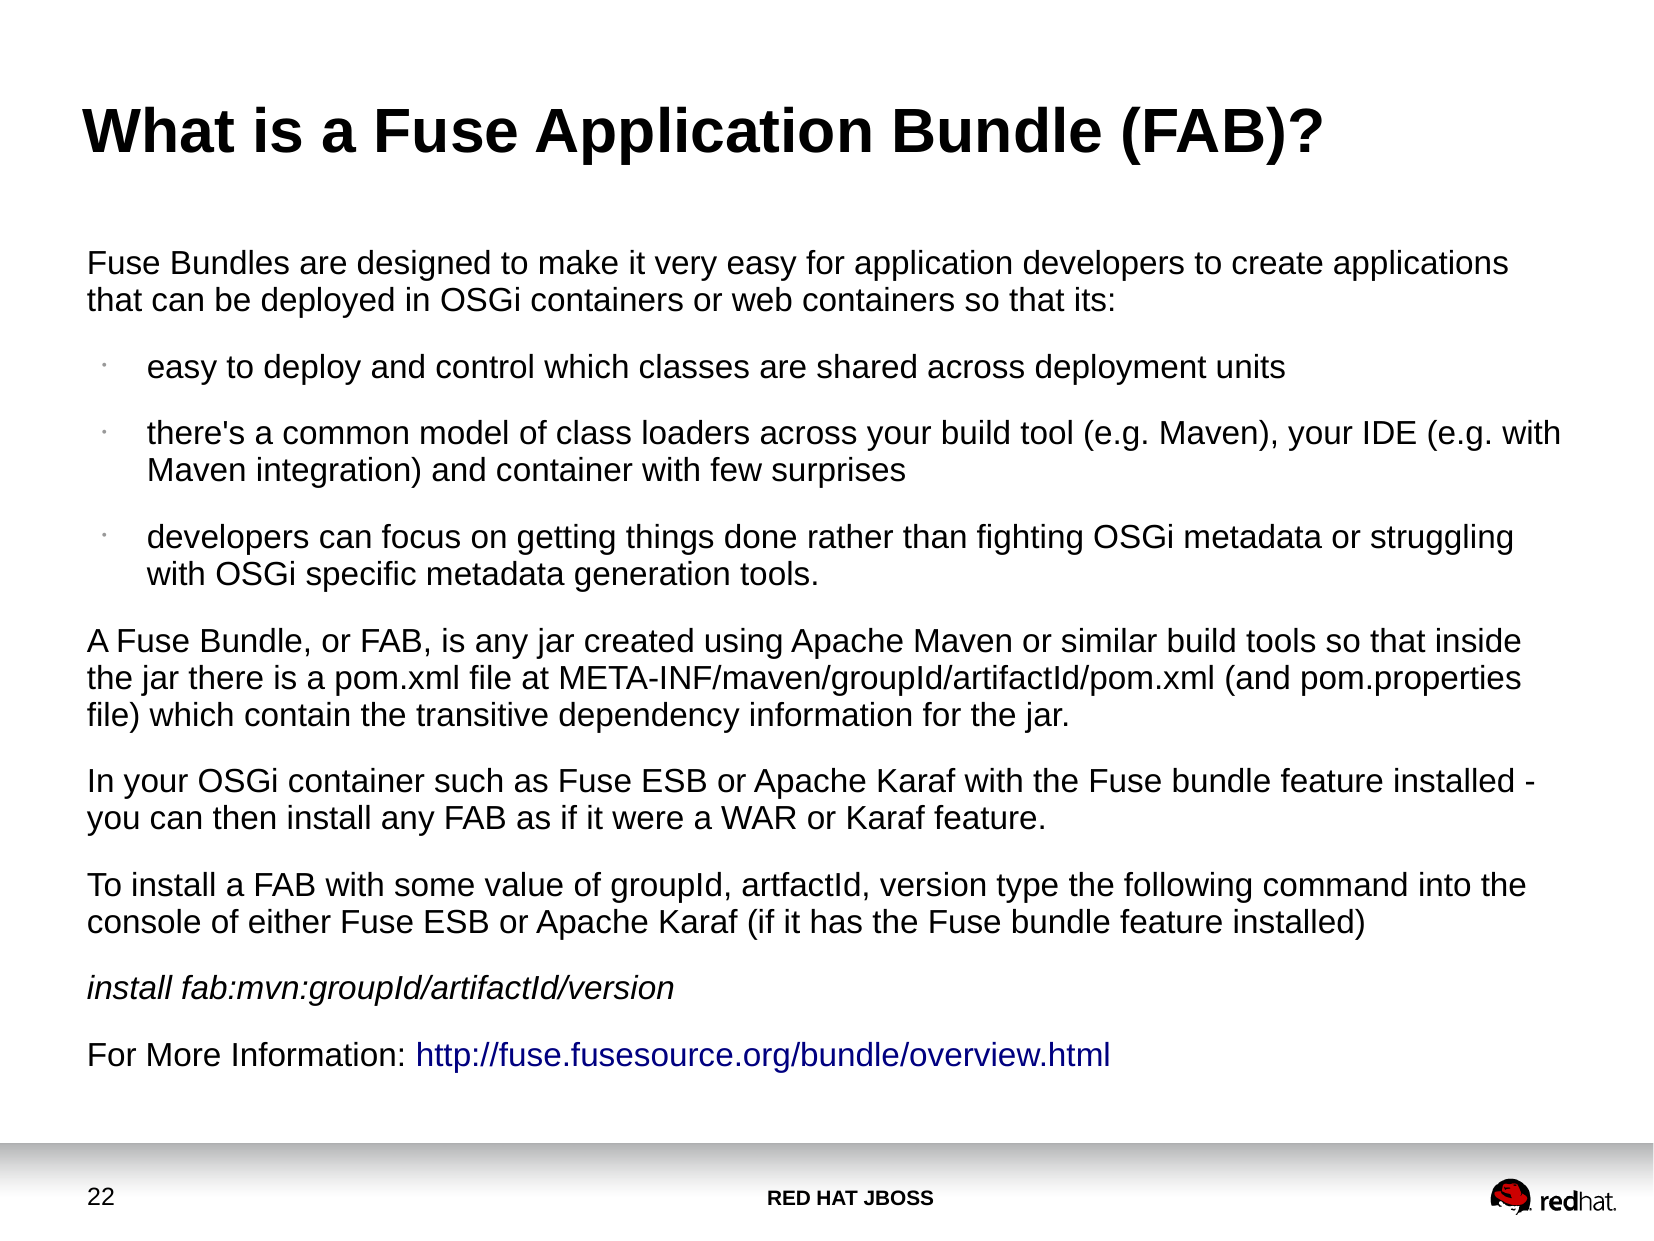

# What is a Fuse Application Bundle (FAB)?
Fuse Bundles are designed to make it very easy for application developers to create applications that can be deployed in OSGi containers or web containers so that its:
easy to deploy and control which classes are shared across deployment units
there's a common model of class loaders across your build tool (e.g. Maven), your IDE (e.g. with Maven integration) and container with few surprises
developers can focus on getting things done rather than fighting OSGi metadata or struggling with OSGi specific metadata generation tools.
A Fuse Bundle, or FAB, is any jar created using Apache Maven or similar build tools so that inside the jar there is a pom.xml file at META-INF/maven/groupId/artifactId/pom.xml (and pom.properties file) which contain the transitive dependency information for the jar.
In your OSGi container such as Fuse ESB or Apache Karaf with the Fuse bundle feature installed - you can then install any FAB as if it were a WAR or Karaf feature.
To install a FAB with some value of groupId, artfactId, version type the following command into the console of either Fuse ESB or Apache Karaf (if it has the Fuse bundle feature installed)
install fab:mvn:groupId/artifactId/version
For More Information: http://fuse.fusesource.org/bundle/overview.html